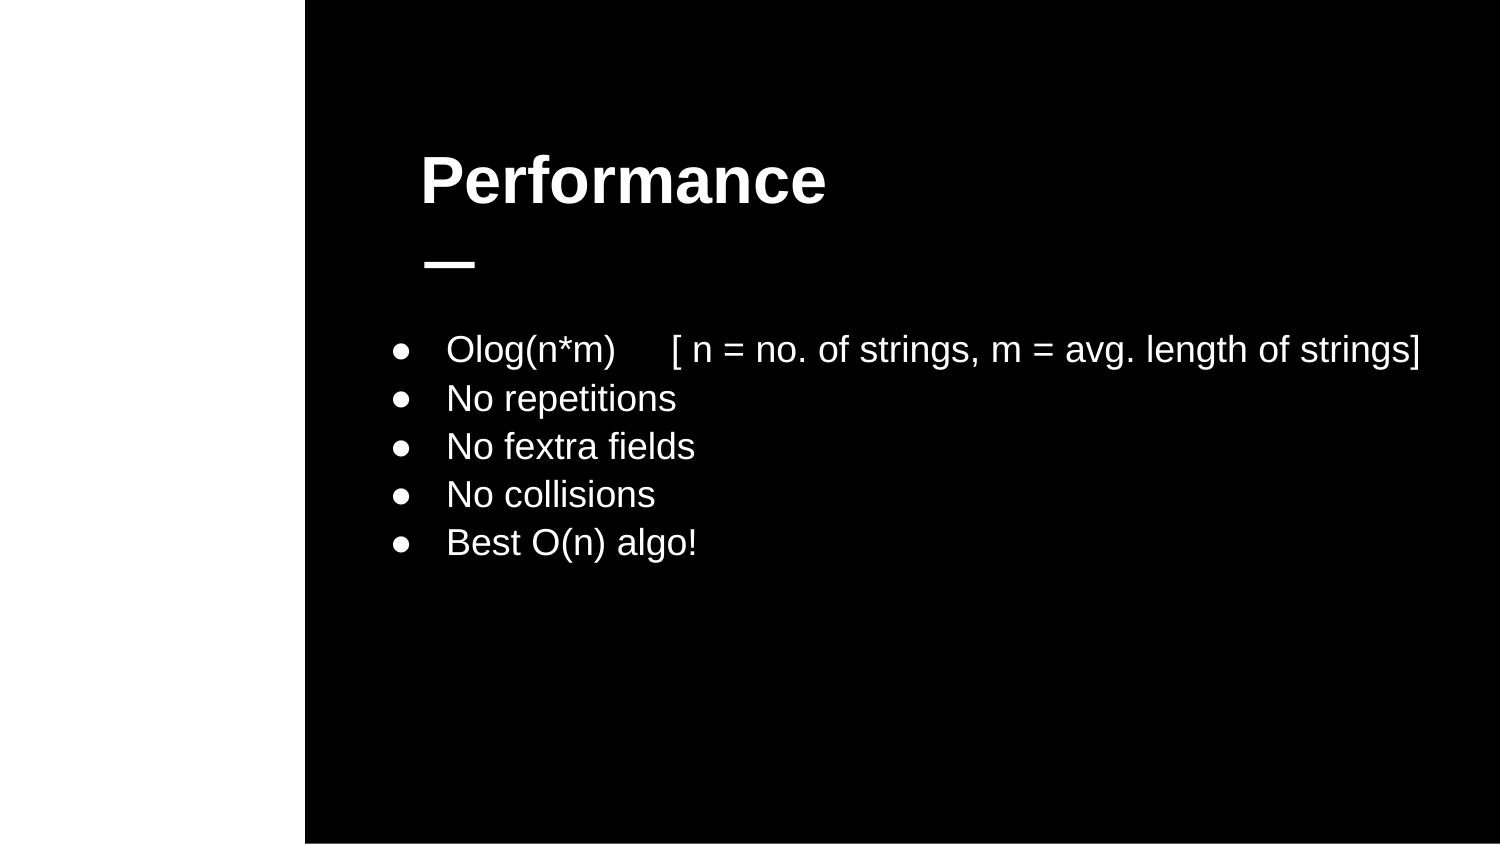

# Performance
Olog(n*m) 	[ n = no. of strings, m = avg. length of strings]
No repetitions
No fextra fields
No collisions
Best O(n) algo!